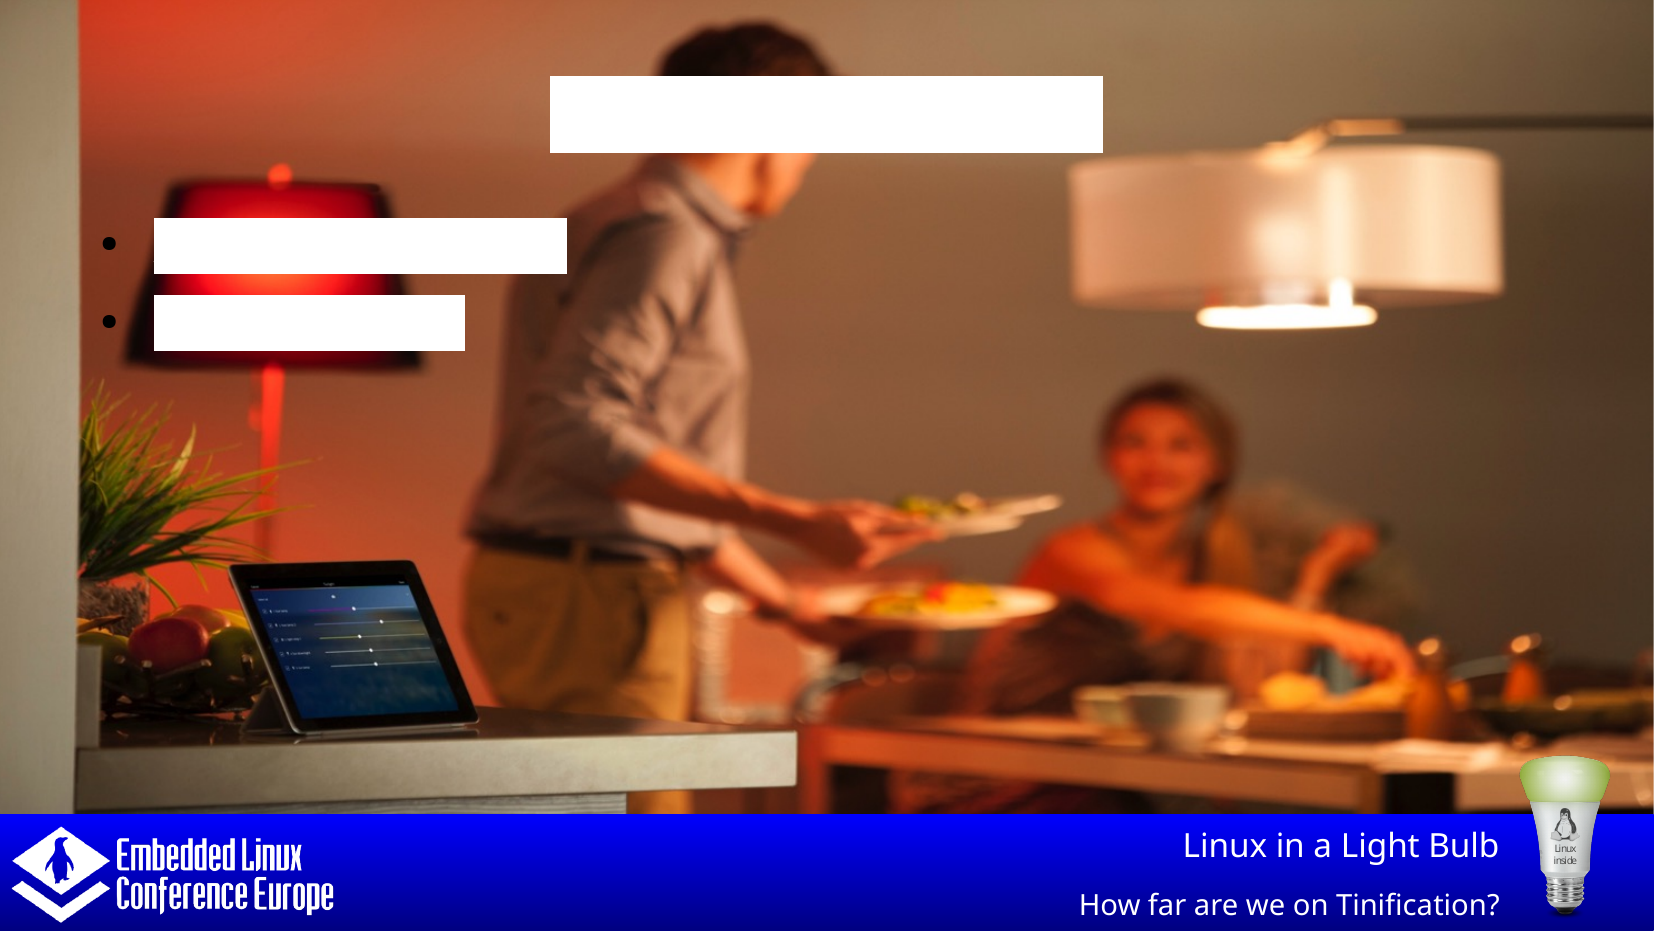

# Affects your mood
Ambiance creation
Entertainment